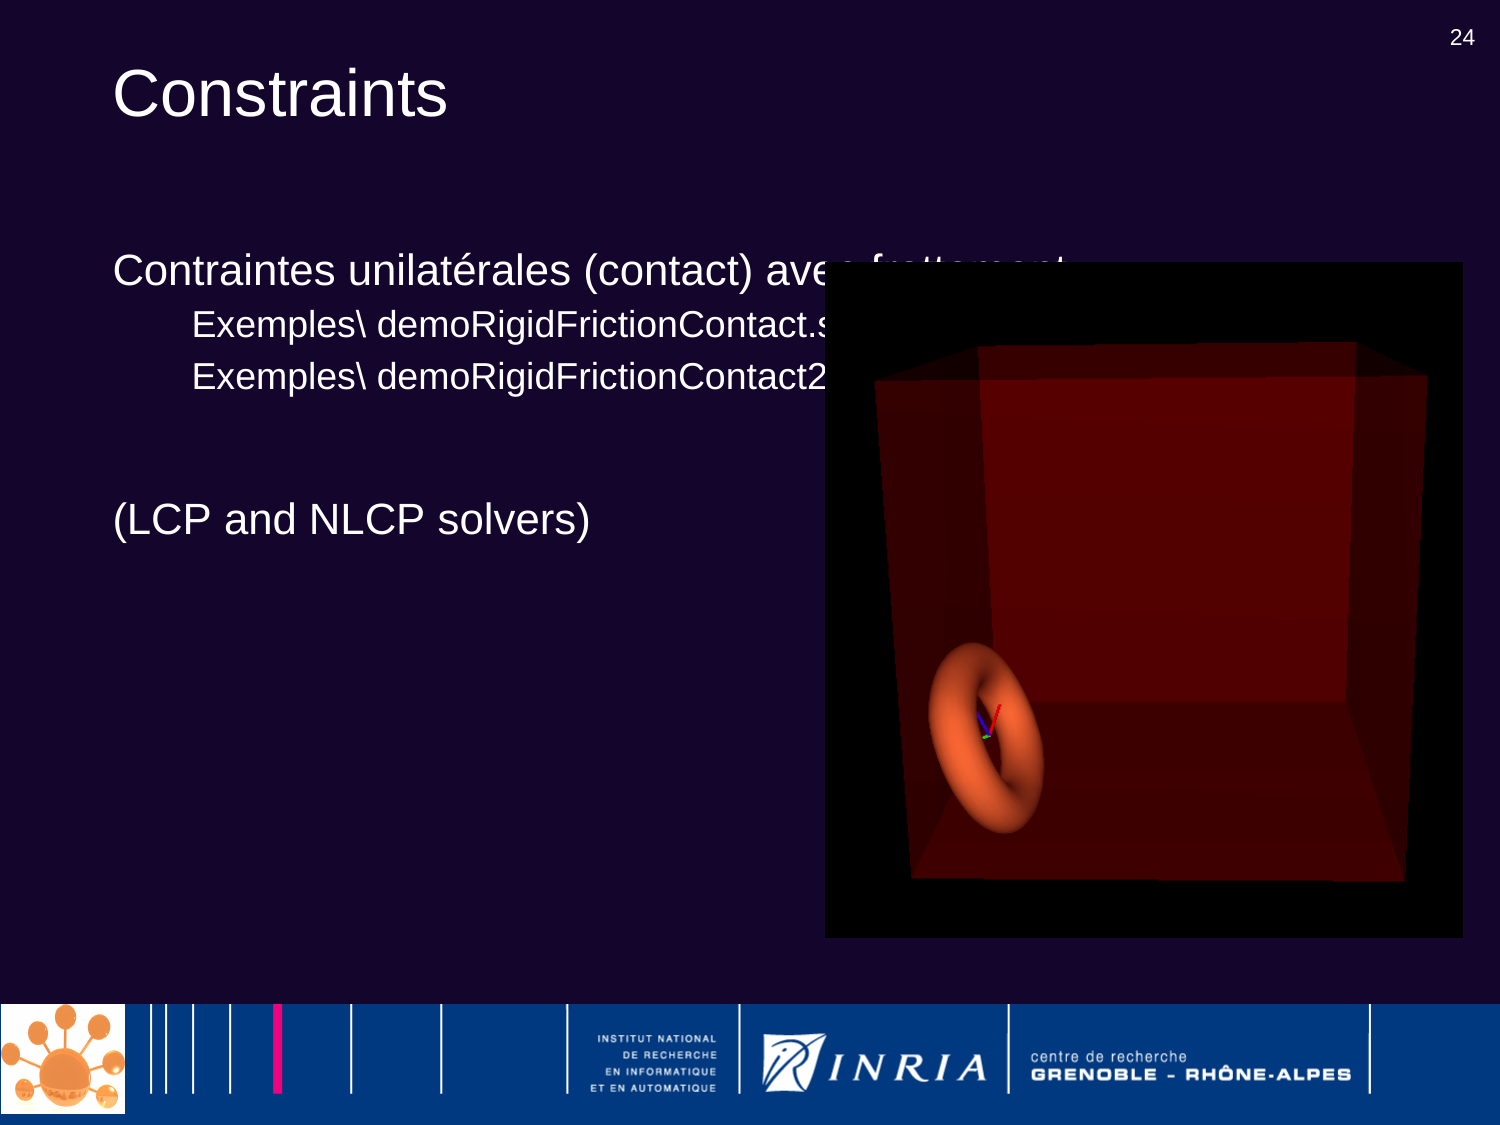

# Constraints
Contraintes unilatérales (contact) avec frottement
Exemples\ demoRigidFrictionContact.scn
Exemples\ demoRigidFrictionContact2.scn
(LCP and NLCP solvers)